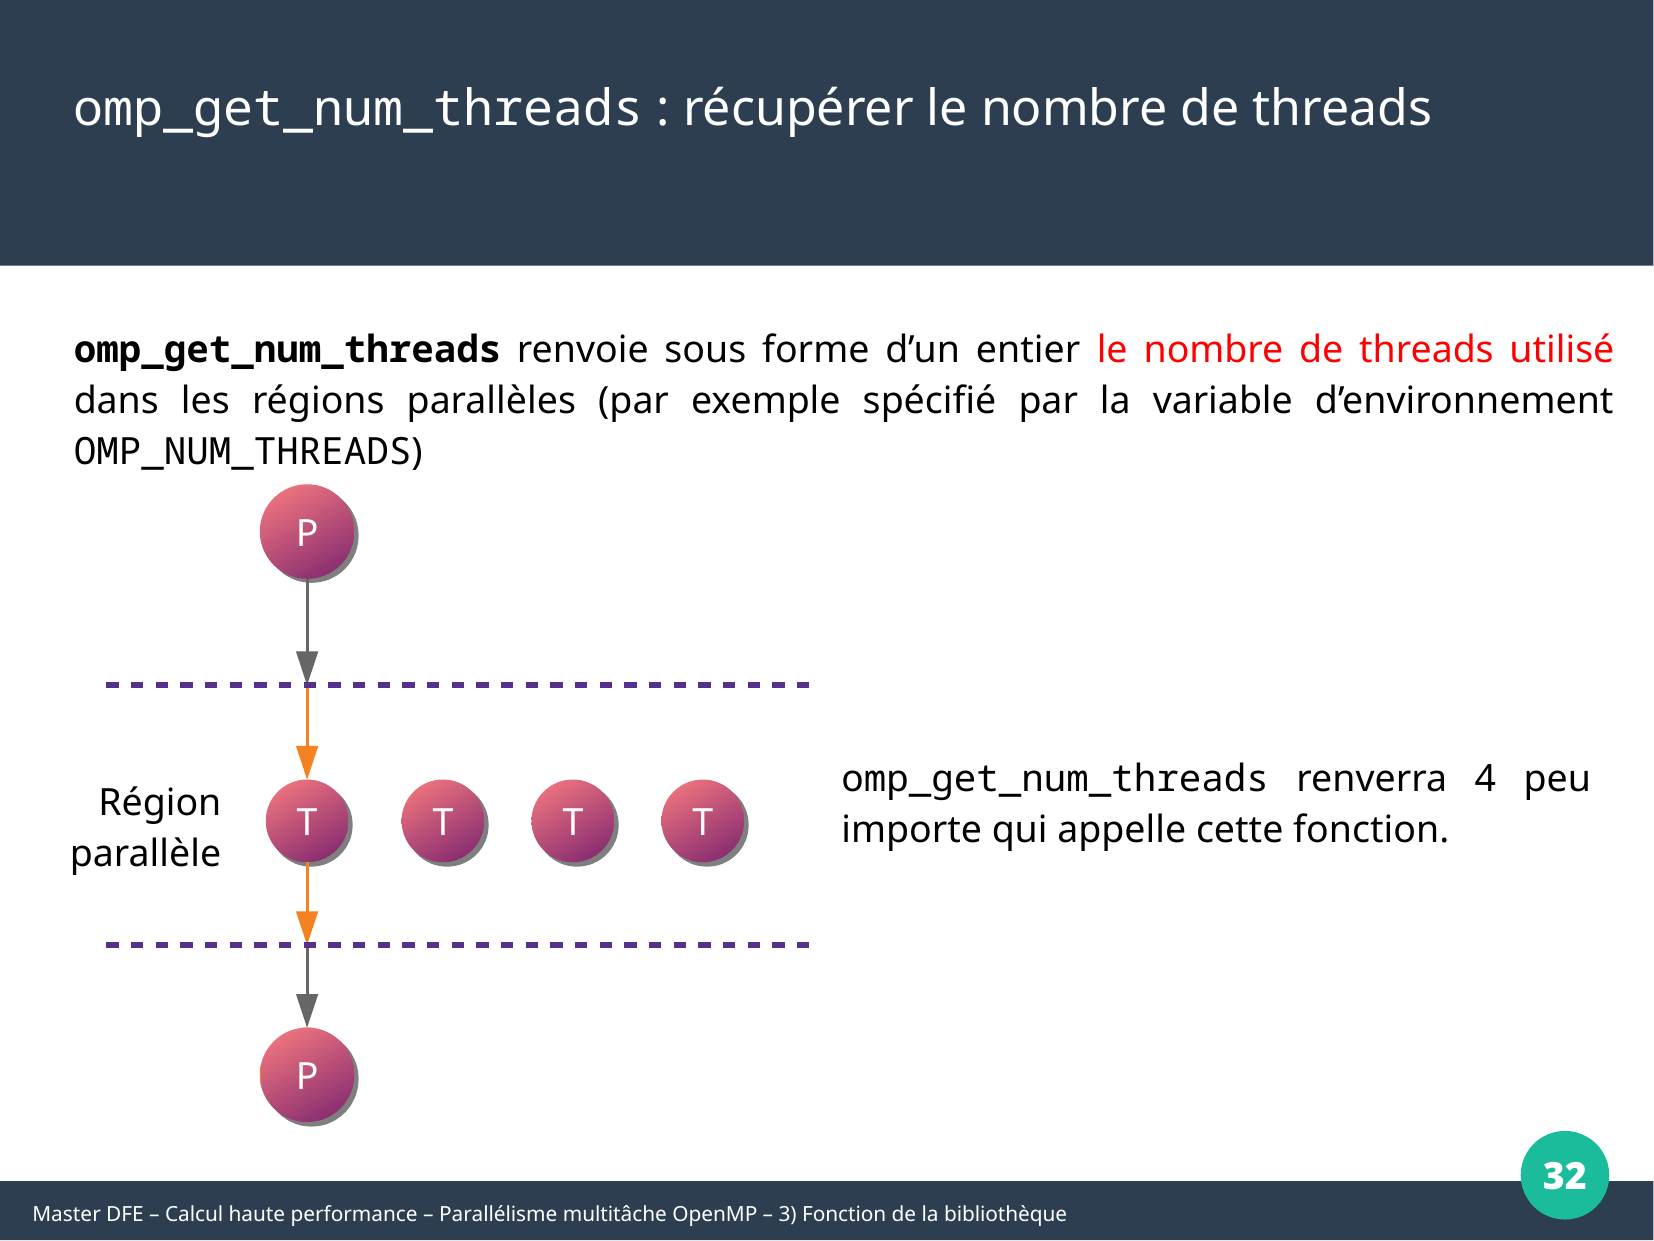

omp_get_num_threads : récupérer le nombre de threads
omp_get_num_threads renvoie sous forme d’un entier le nombre de threads utilisé dans les régions parallèles (par exemple spécifié par la variable d’environnement OMP_NUM_THREADS)
P
omp_get_num_threads renverra 4 peu importe qui appelle cette fonction.
Région parallèle
T
T
T
T
P
32
Master DFE – Calcul haute performance – Parallélisme multitâche OpenMP – 3) Fonction de la bibliothèque